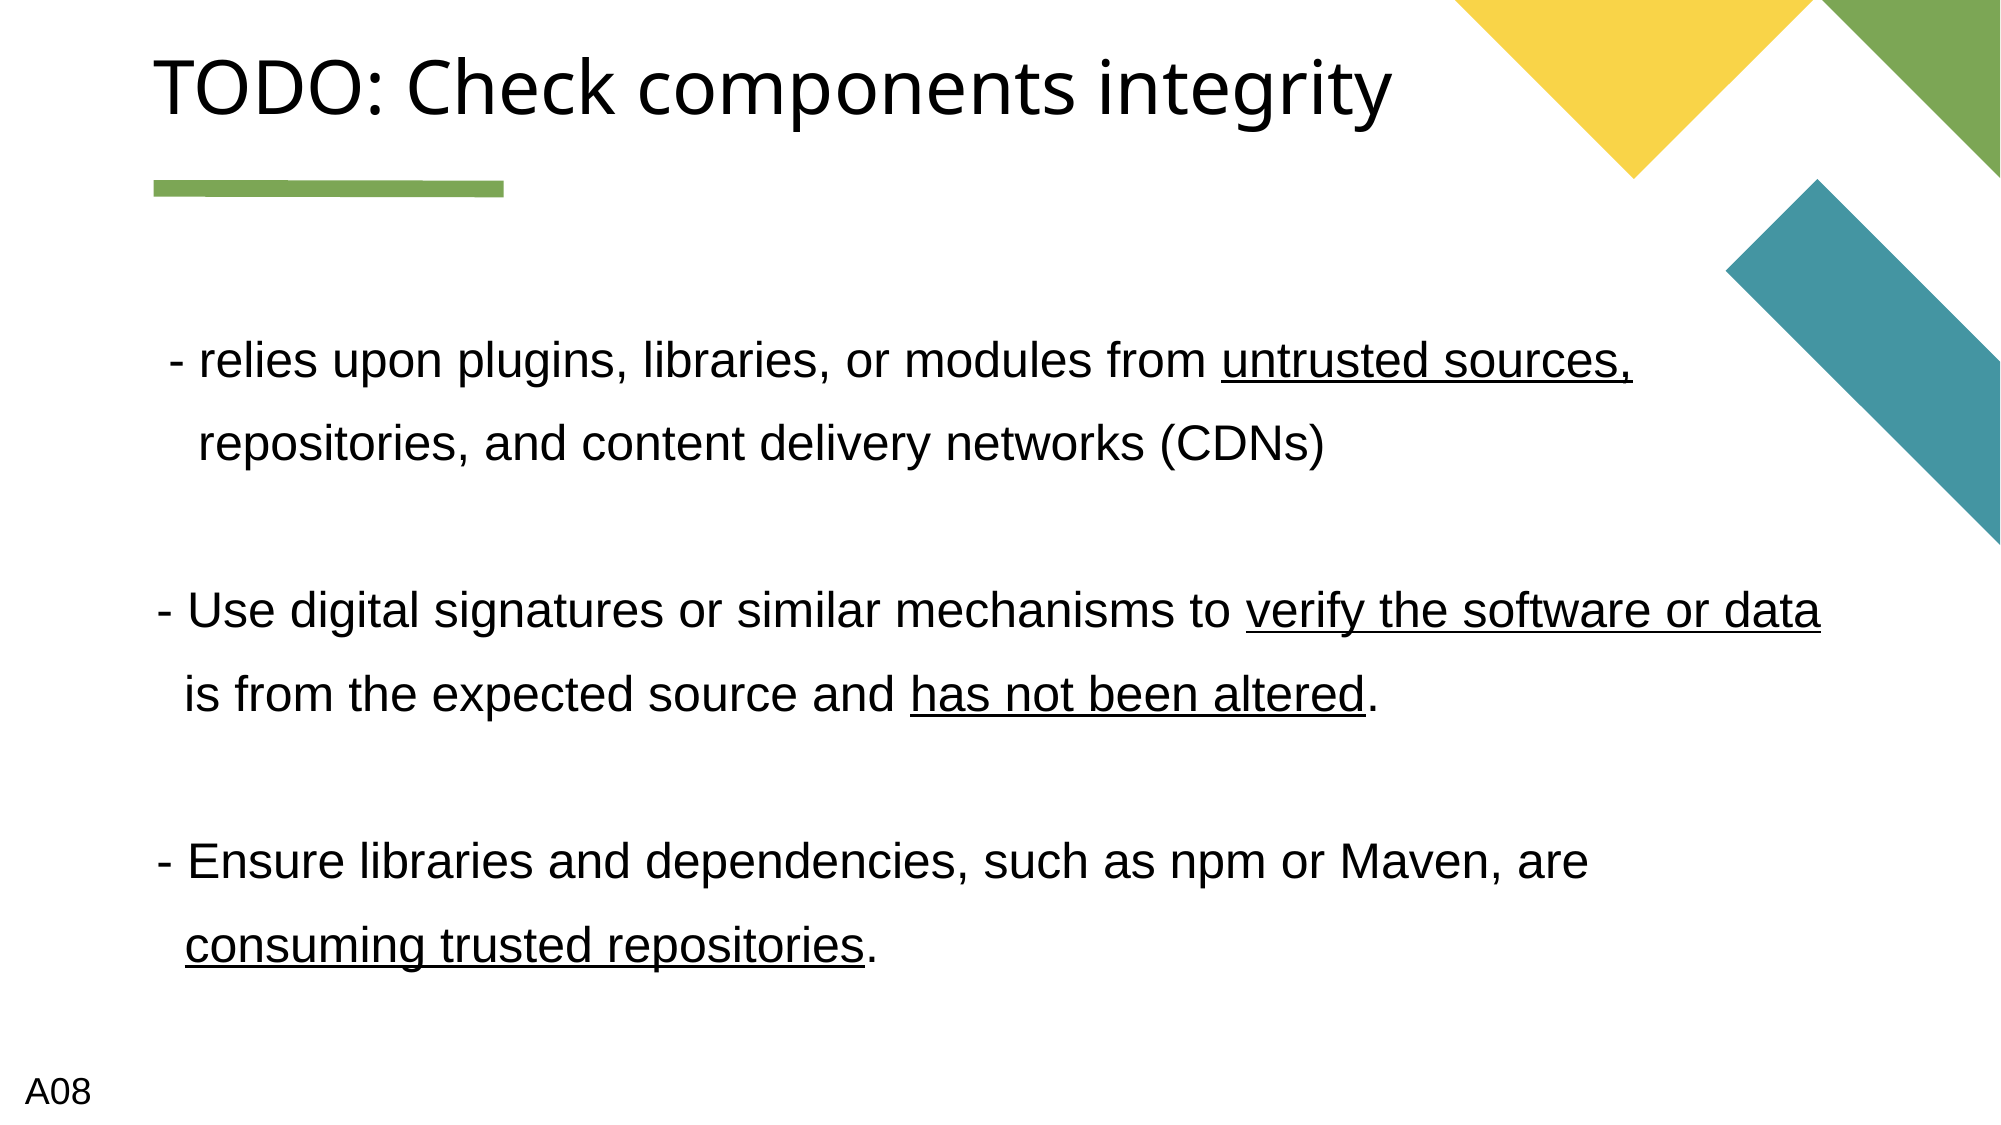

# TODO: Check components integrity
- relies upon plugins, libraries, or modules from untrusted sources,
 repositories, and content delivery networks (CDNs)
- Use digital signatures or similar mechanisms to verify the software or data
 is from the expected source and has not been altered.
- Ensure libraries and dependencies, such as npm or Maven, are
 consuming trusted repositories.
A08